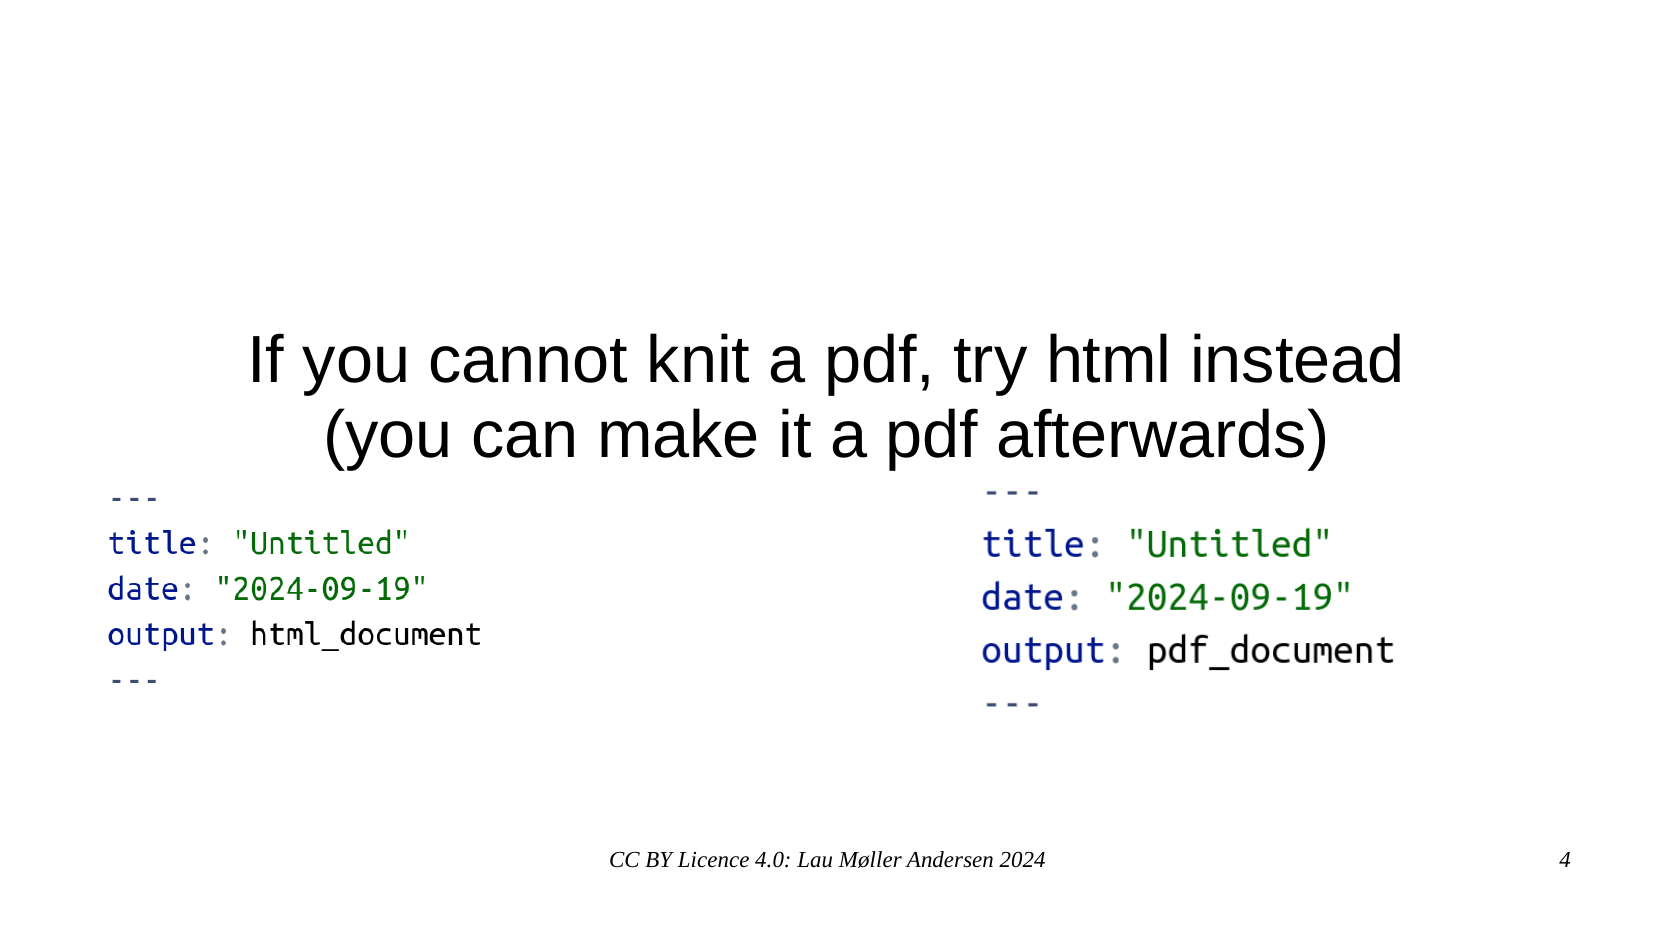

# If you cannot knit a pdf, try html instead
(you can make it a pdf afterwards)
CC BY Licence 4.0: Lau Møller Andersen 2024
4